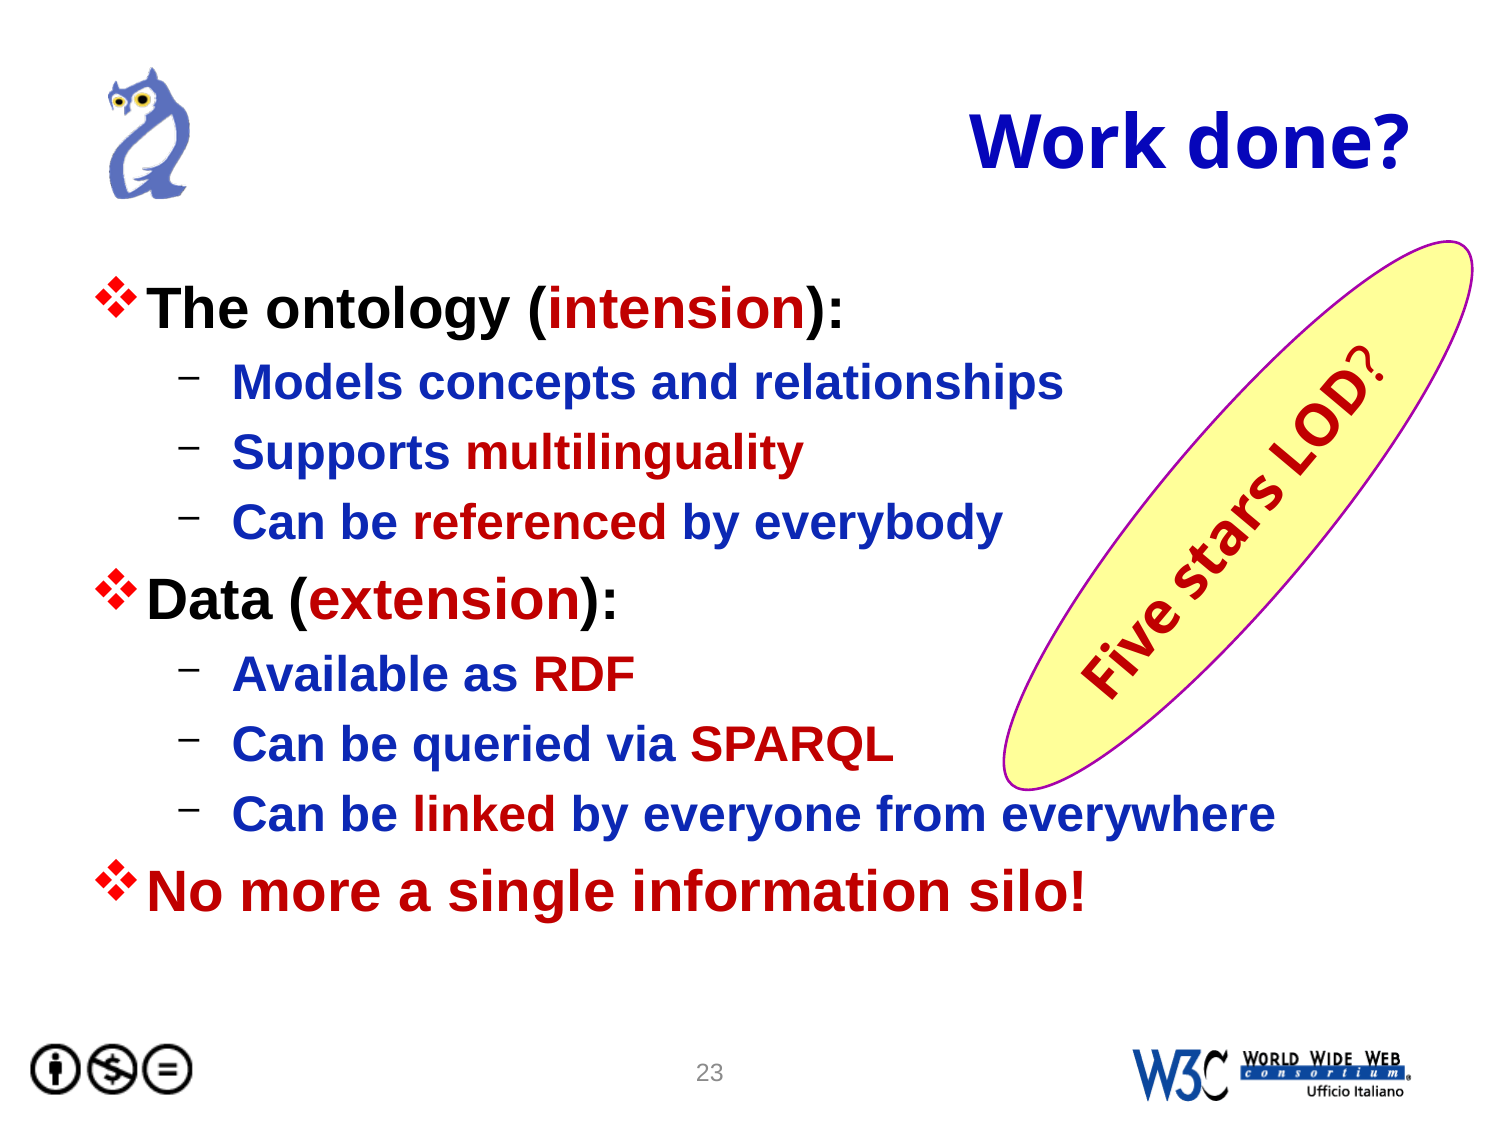

# Work done?
The ontology (intension):
Models concepts and relationships
Supports multilinguality
Can be referenced by everybody
Data (extension):
Available as RDF
Can be queried via SPARQL
Can be linked by everyone from everywhere
No more a single information silo!
Five stars LOD?